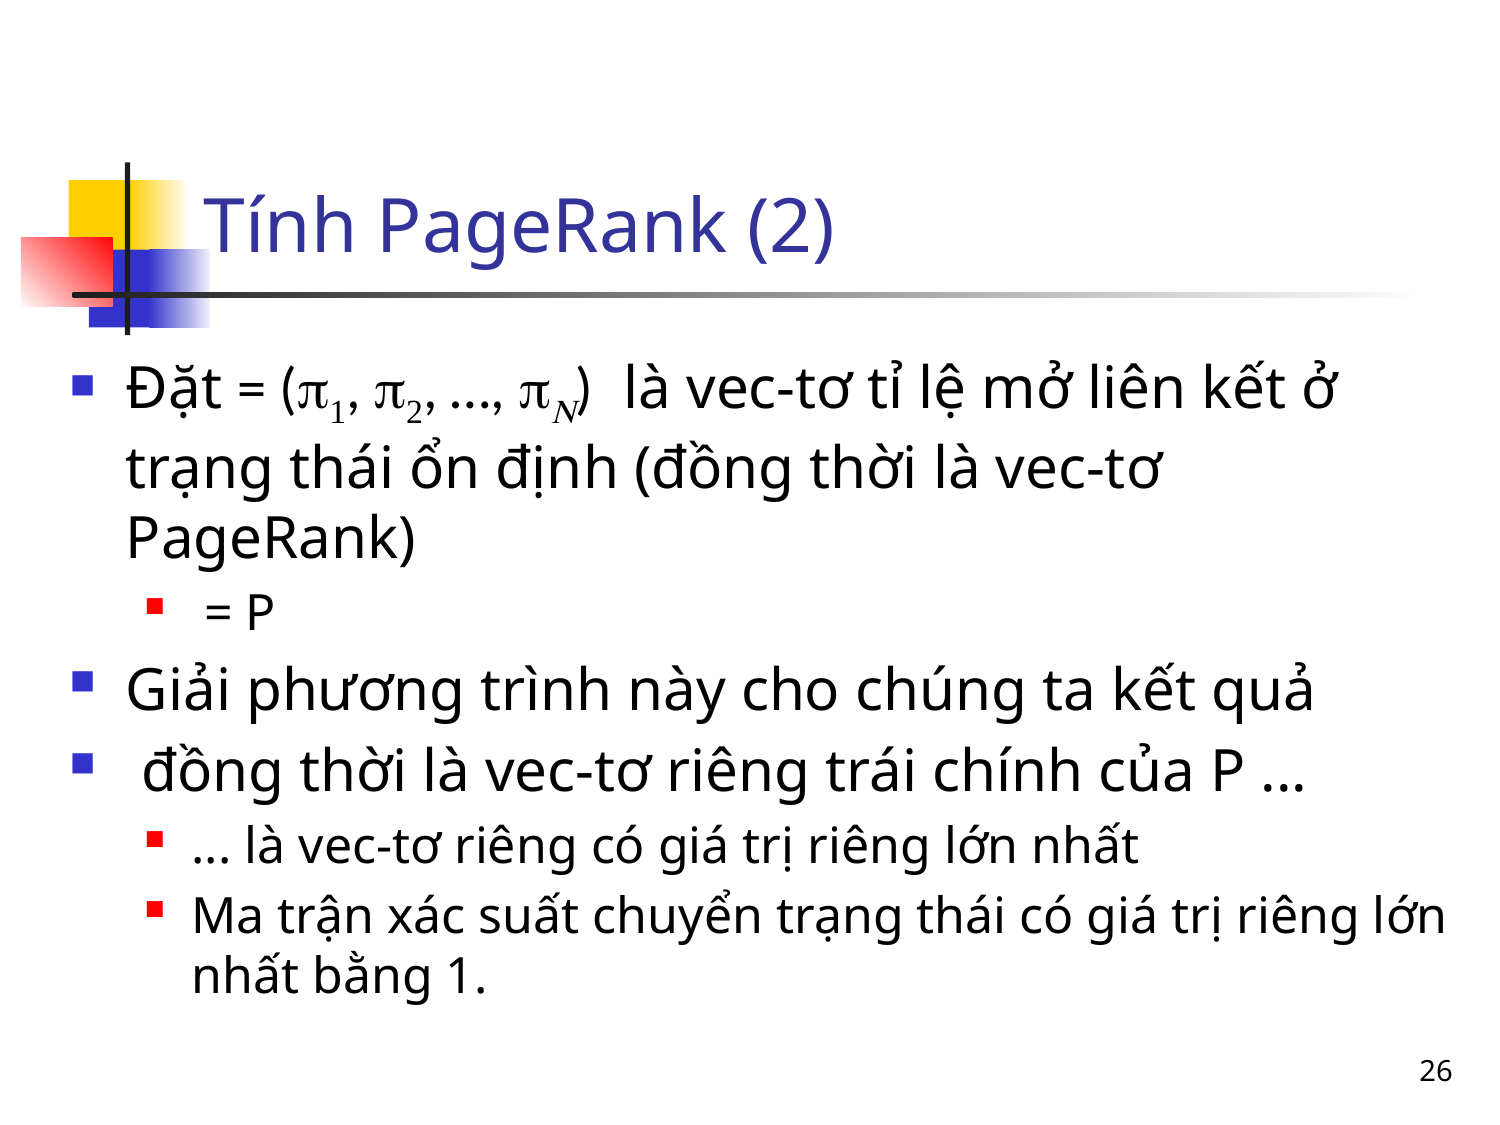

# Tính PageRank (2)
Đặt = (p1, p2, …, pN) là vec-tơ tỉ lệ mở liên kết ở trạng thái ổn định (đồng thời là vec-tơ PageRank)
 = P
Giải phương trình này cho chúng ta kết quả
 đồng thời là vec-tơ riêng trái chính của P ...
... là vec-tơ riêng có giá trị riêng lớn nhất
Ma trận xác suất chuyển trạng thái có giá trị riêng lớn nhất bằng 1.